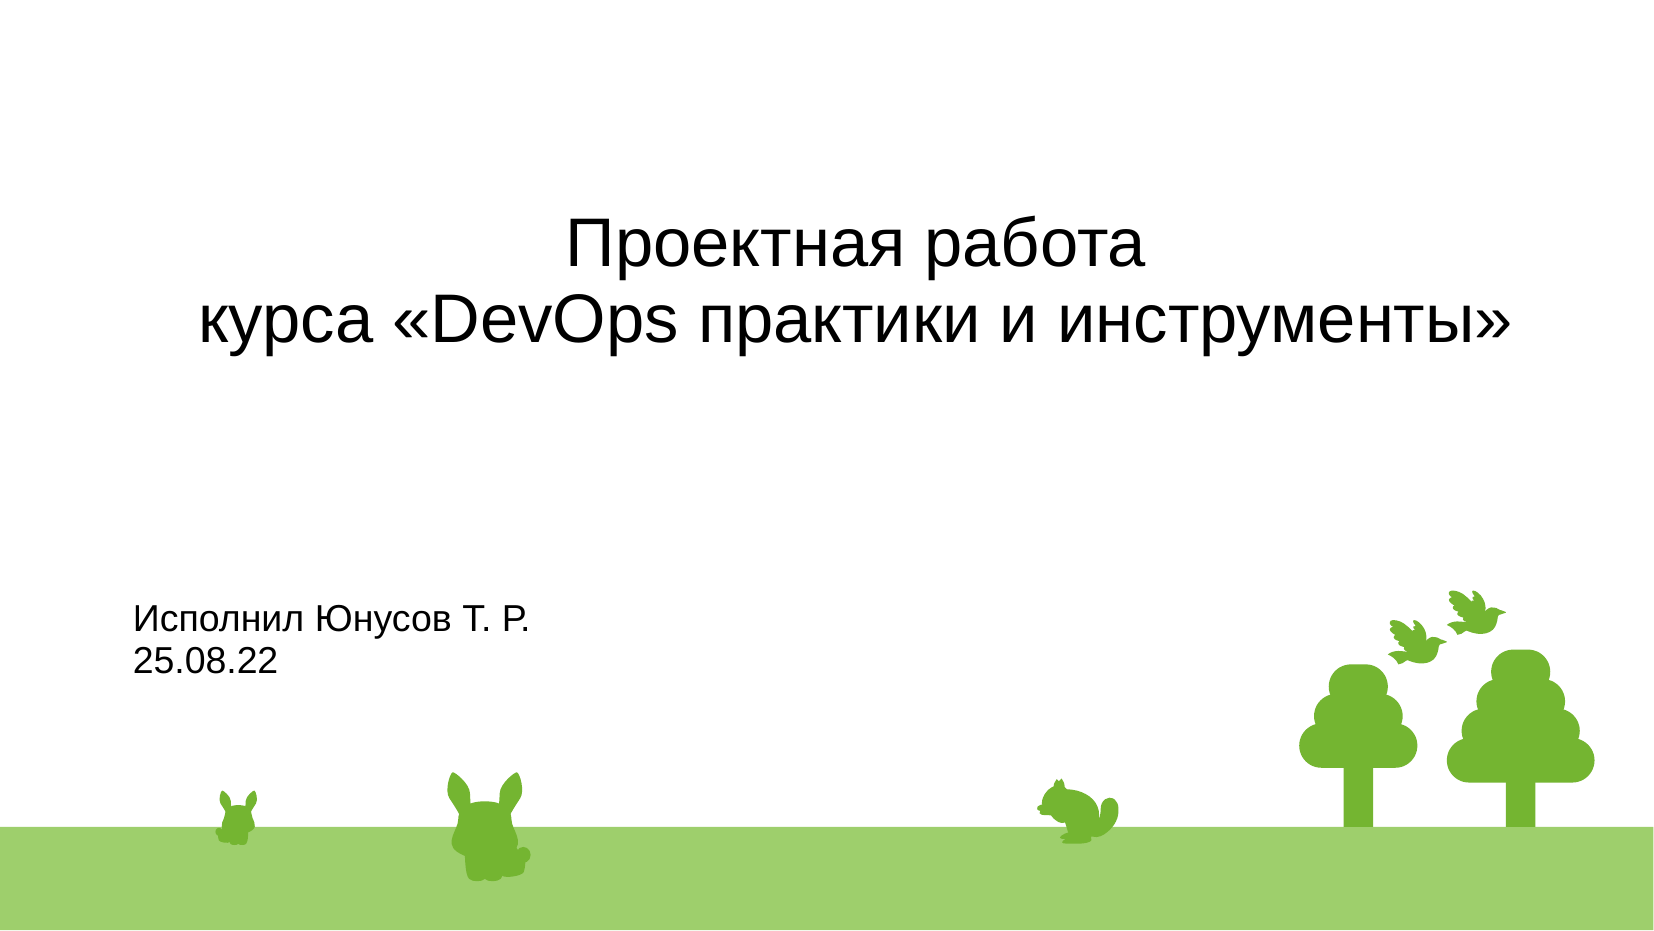

# Проектная работа курса «DevOps практики и инструменты»
Исполнил Юнусов Т. Р.
25.08.22